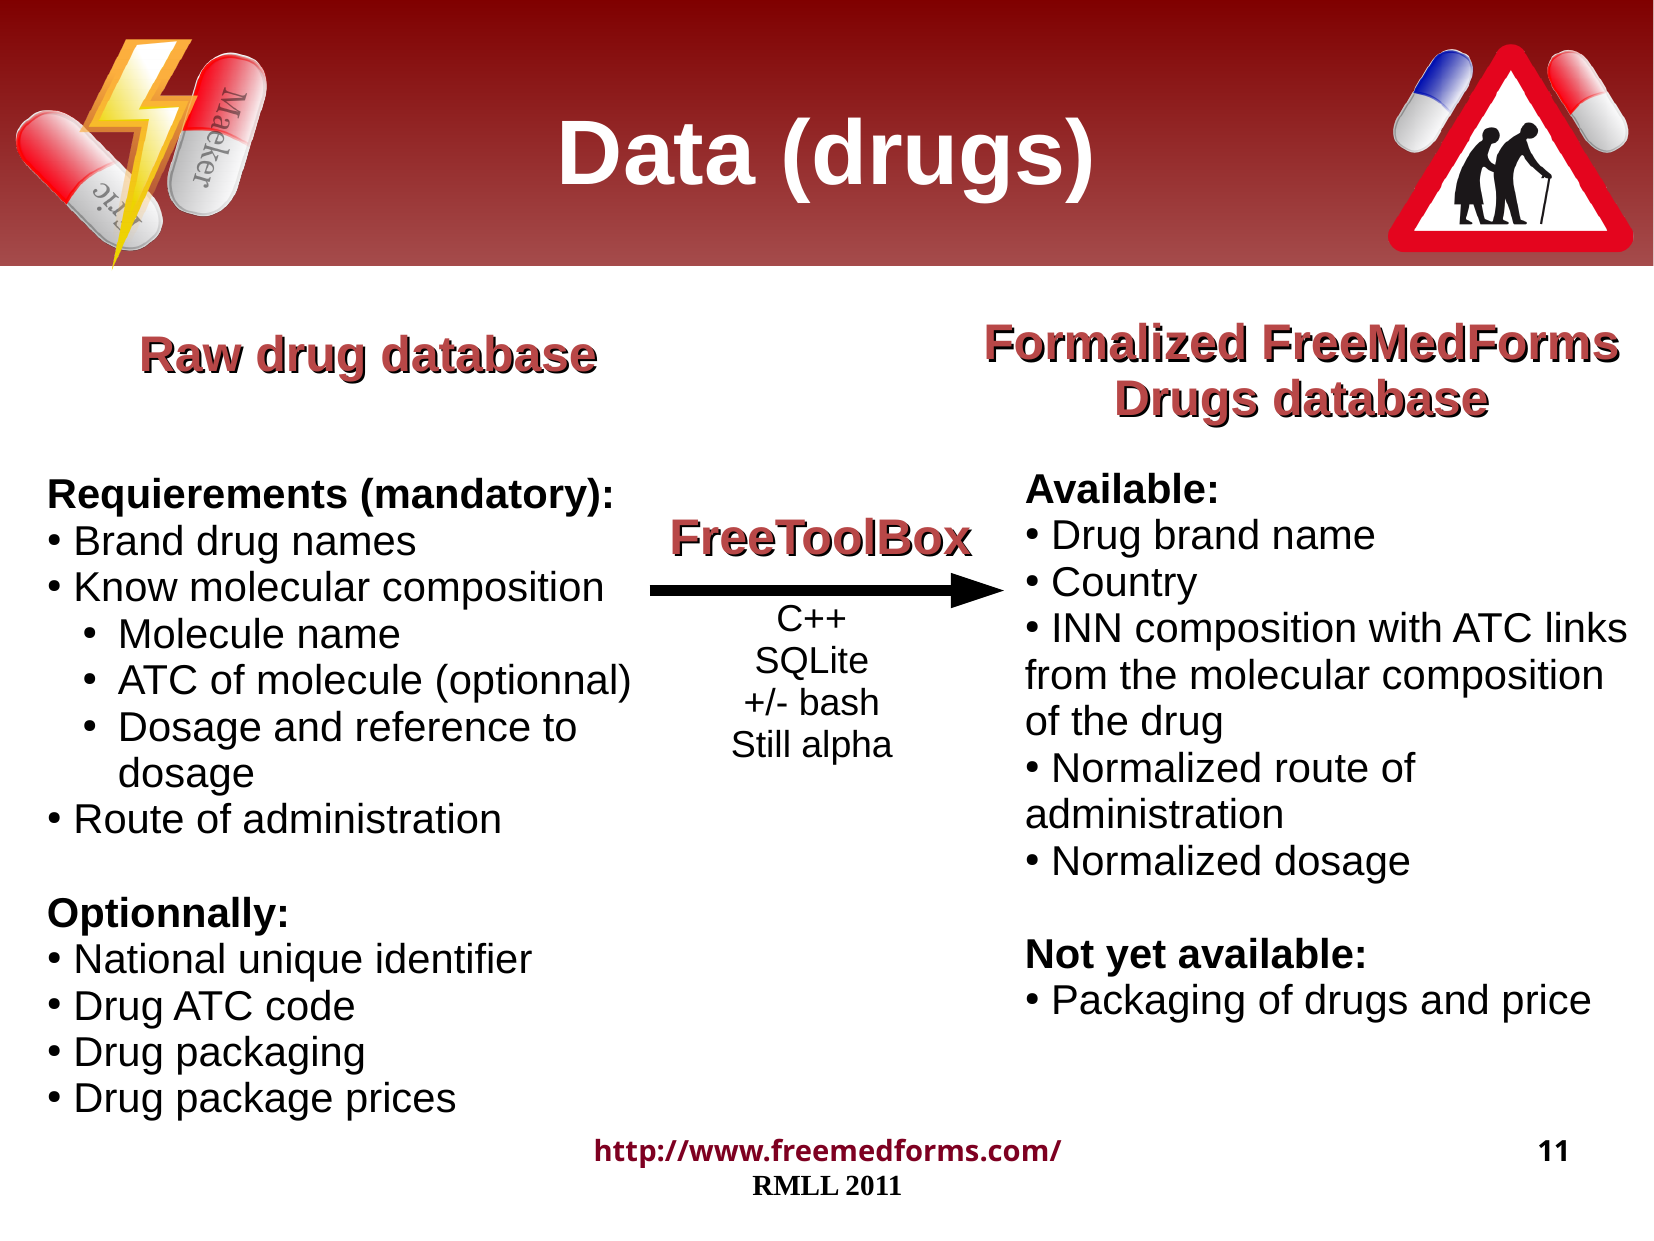

# Data (drugs)
Formalized FreeMedForms
Drugs database
Raw drug database
Available:
 Drug brand name
 Country
 INN composition with ATC links from the molecular composition of the drug
 Normalized route of administration
 Normalized dosage
Not yet available:
 Packaging of drugs and price
Requierements (mandatory):
 Brand drug names
 Know molecular composition
Molecule name
ATC of molecule (optionnal)
Dosage and reference to dosage
 Route of administration
Optionnally:
 National unique identifier
 Drug ATC code
 Drug packaging
 Drug package prices
FreeToolBox
C++
SQLite
+/- bash
Still alpha
11